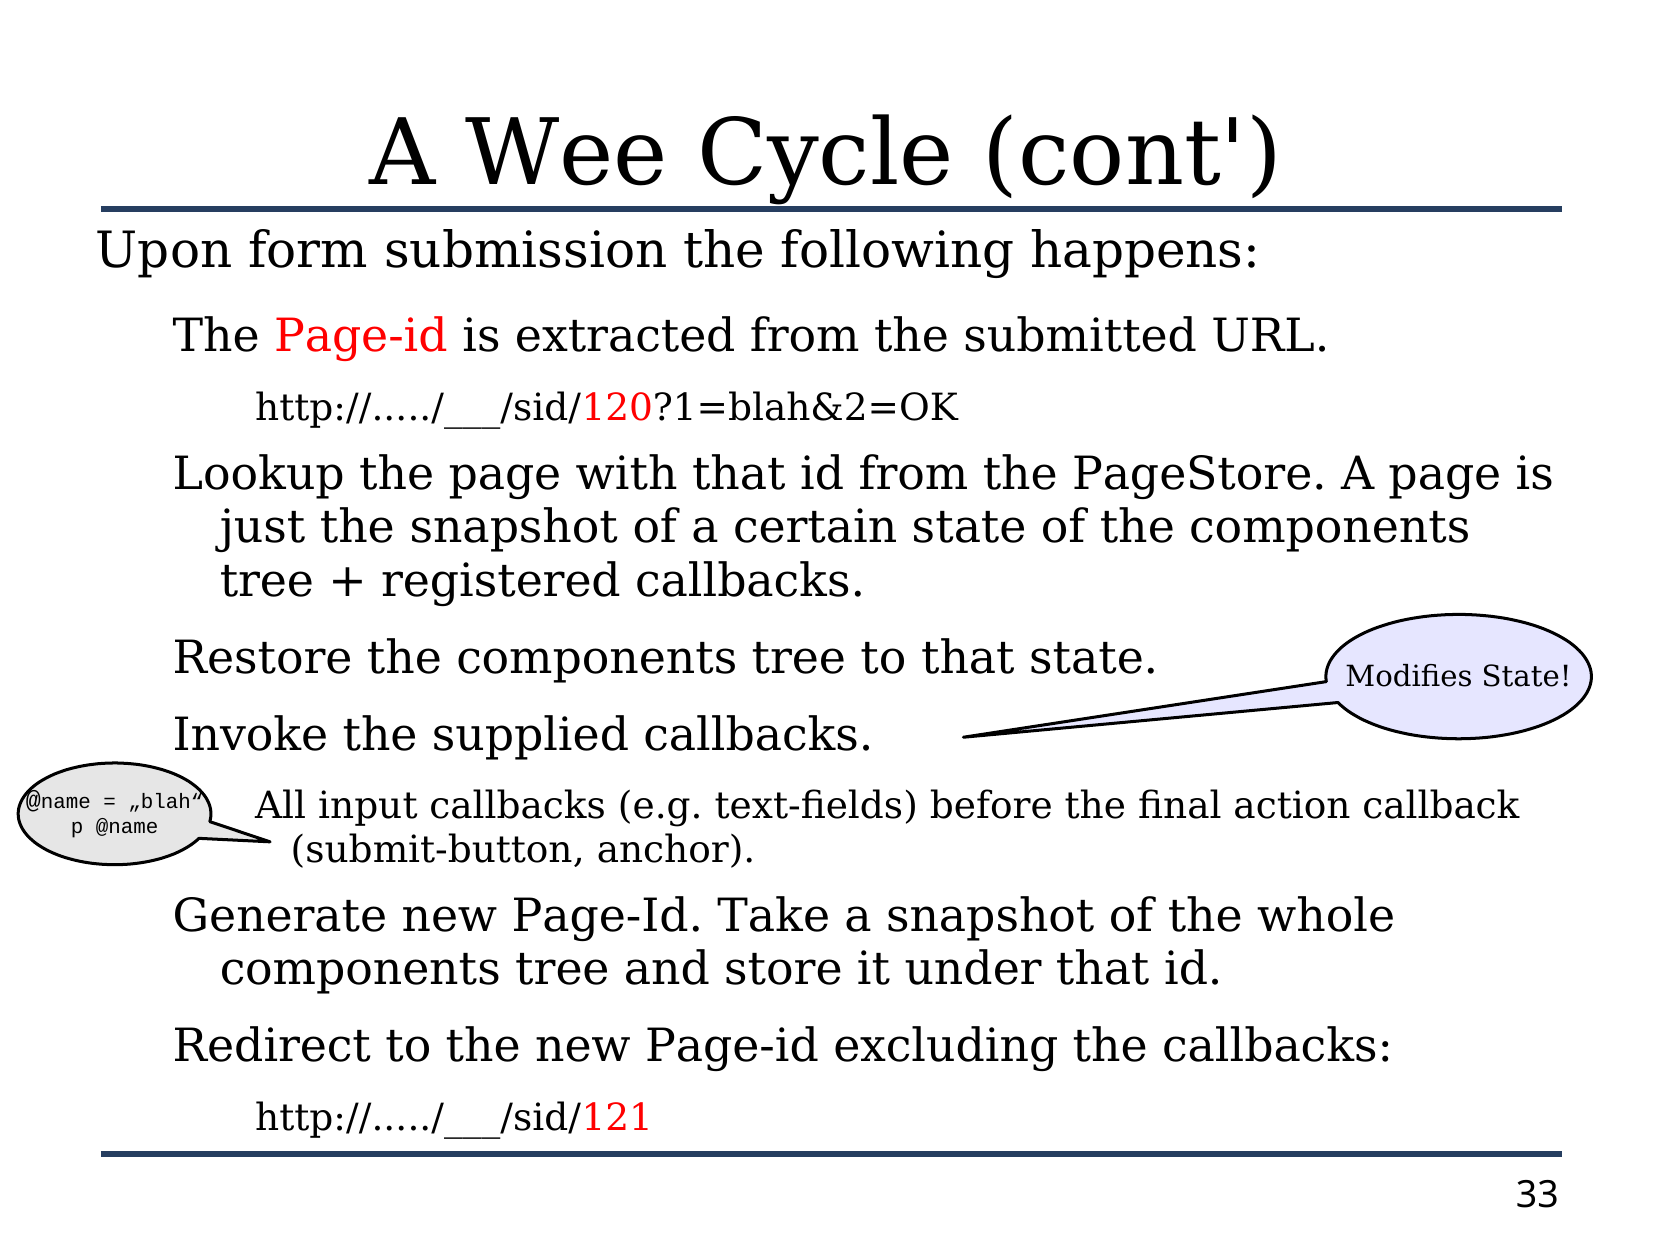

# A Wee Cycle (cont')
Upon form submission the following happens:
The Page-id is extracted from the submitted URL.
http://...../___/sid/120?1=blah&2=OK
Lookup the page with that id from the PageStore. A page is just the snapshot of a certain state of the components tree + registered callbacks.
Restore the components tree to that state.
Invoke the supplied callbacks.
All input callbacks (e.g. text-fields) before the final action callback (submit-button, anchor).
Generate new Page-Id. Take a snapshot of the whole components tree and store it under that id.
Redirect to the new Page-id excluding the callbacks:
http://...../___/sid/121
Modifies State!
@name = „blah“
p @name